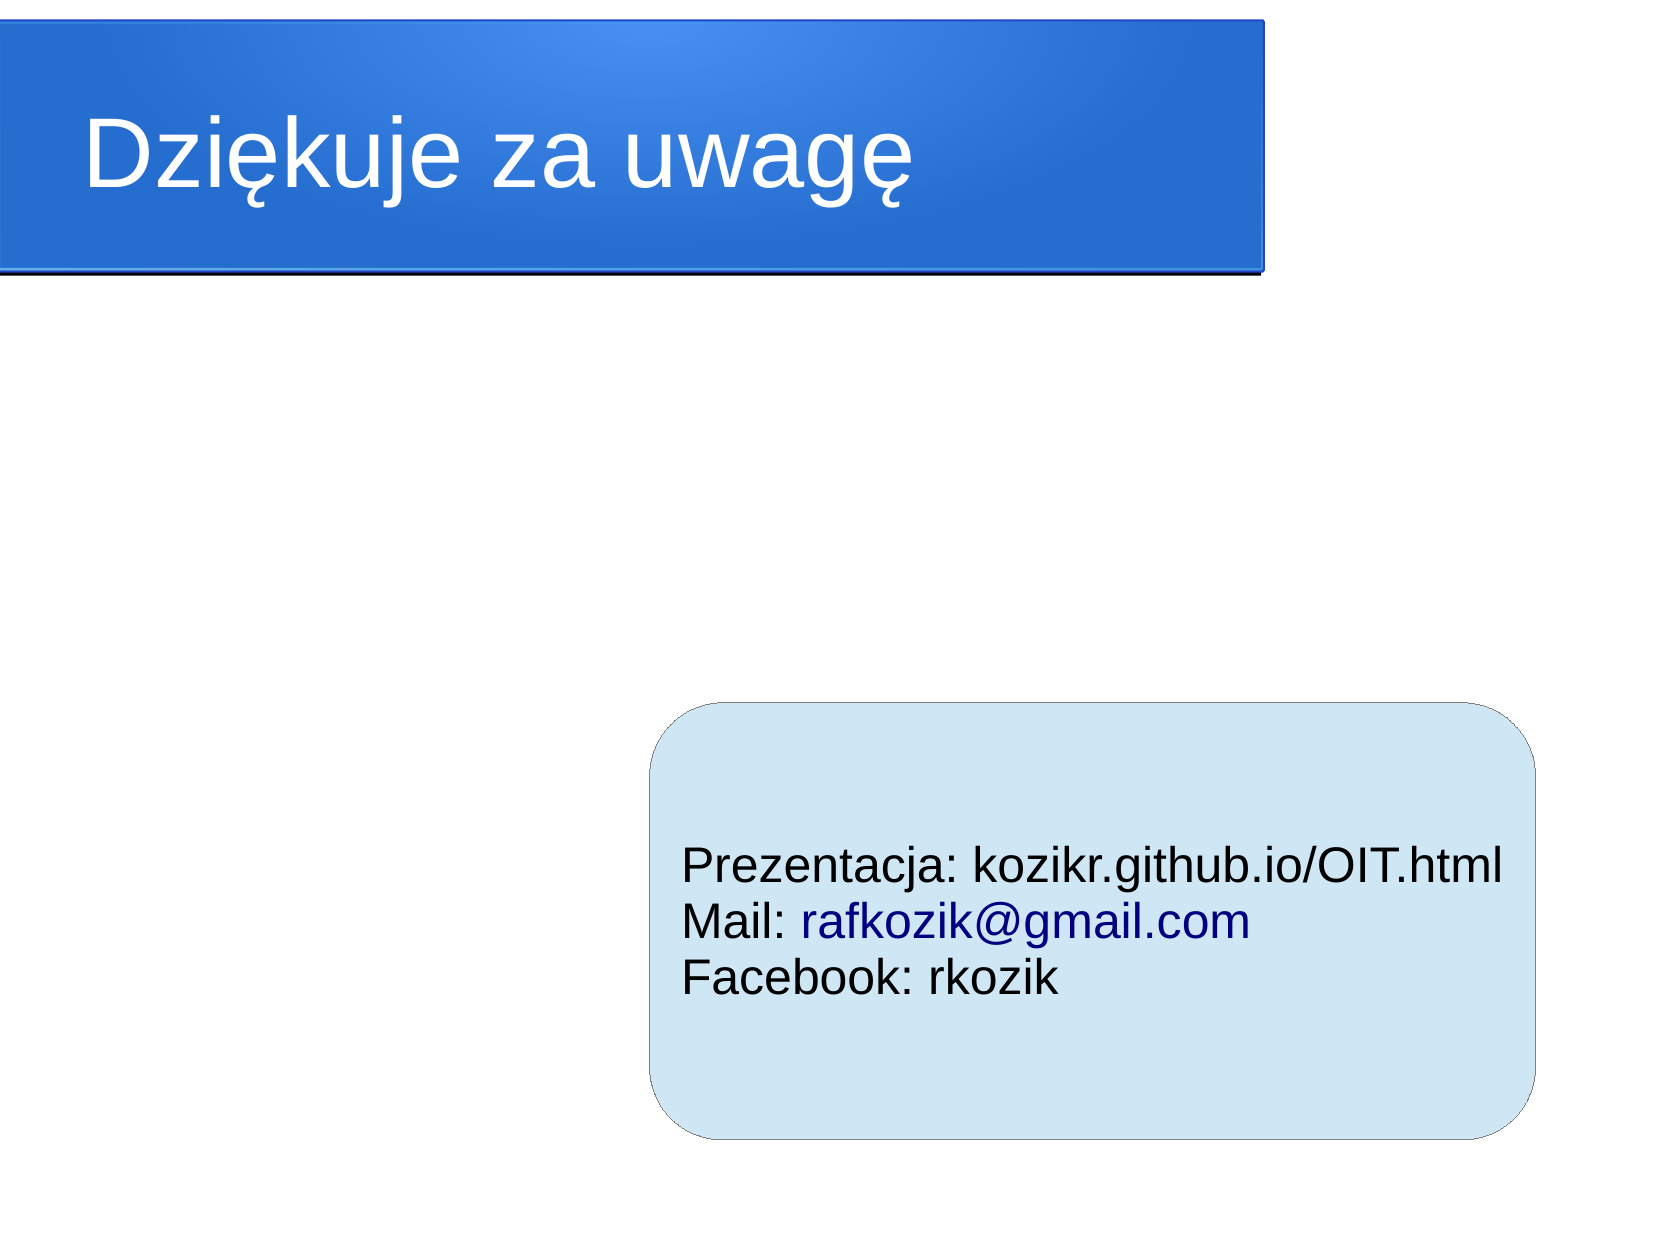

# Dziękuje za uwagę
Prezentacja: kozikr.github.io/OIT.html
Mail: rafkozik@gmail.com
Facebook: rkozik